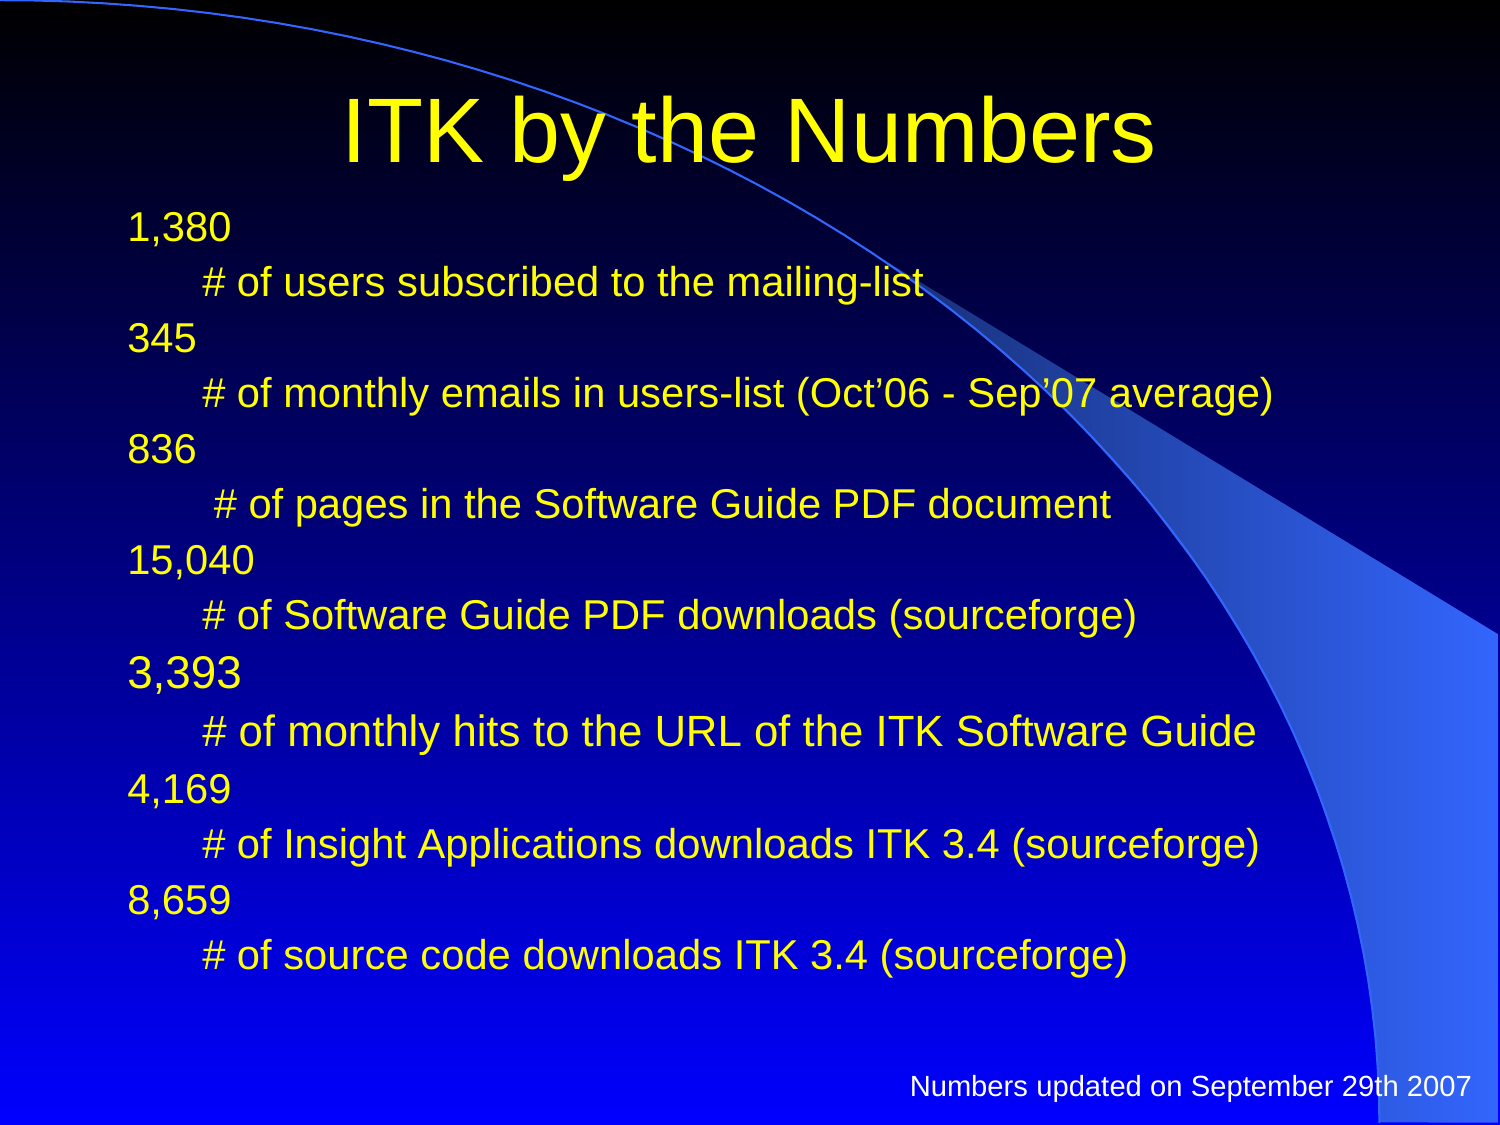

# ITK by the Numbers
1,380
# of users subscribed to the mailing-list
345
# of monthly emails in users-list (Oct’06 - Sep’07 average)
836
 # of pages in the Software Guide PDF document
15,040
# of Software Guide PDF downloads (sourceforge)
3,393
# of monthly hits to the URL of the ITK Software Guide
4,169
# of Insight Applications downloads ITK 3.4 (sourceforge)
8,659
# of source code downloads ITK 3.4 (sourceforge)
Numbers updated on September 29th 2007